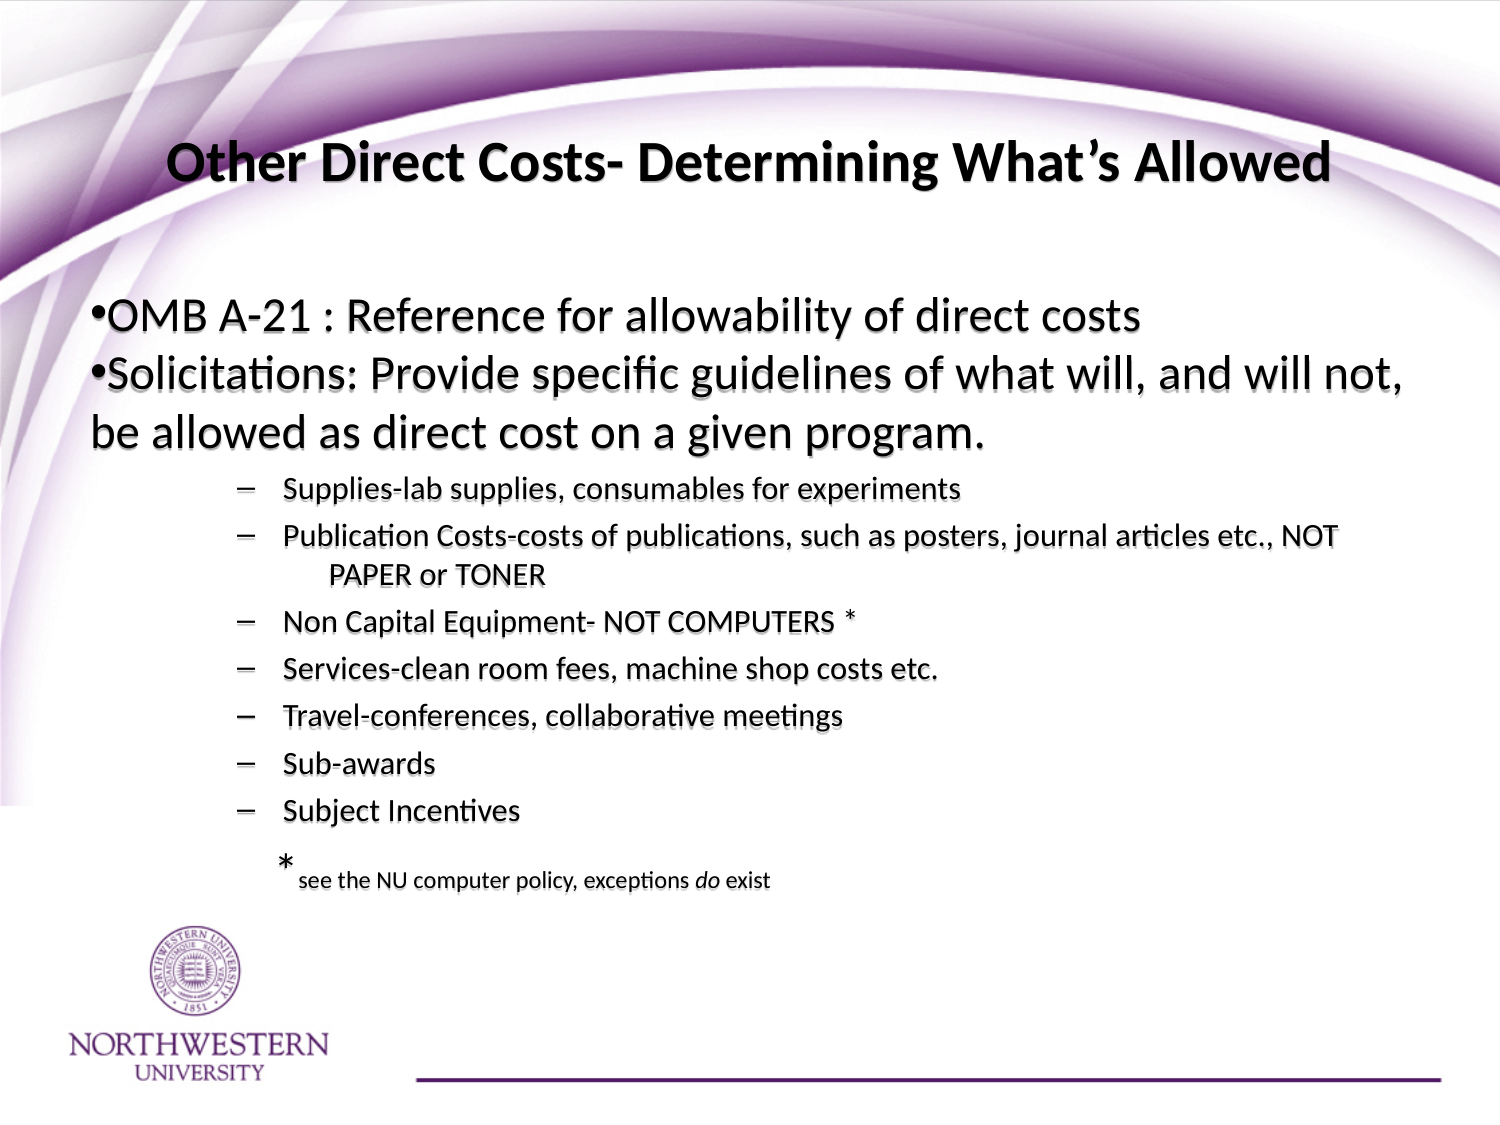

# Other Direct Costs- Determining What’s Allowed
OMB A-21 : Reference for allowability of direct costs
Solicitations: Provide specific guidelines of what will, and will not, be allowed as direct cost on a given program.
Supplies-lab supplies, consumables for experiments
Publication Costs-costs of publications, such as posters, journal articles etc., NOT PAPER or TONER
Non Capital Equipment- NOT COMPUTERS *
Services-clean room fees, machine shop costs etc.
Travel-conferences, collaborative meetings
Sub-awards
Subject Incentives
				*see the NU computer policy, exceptions do exist